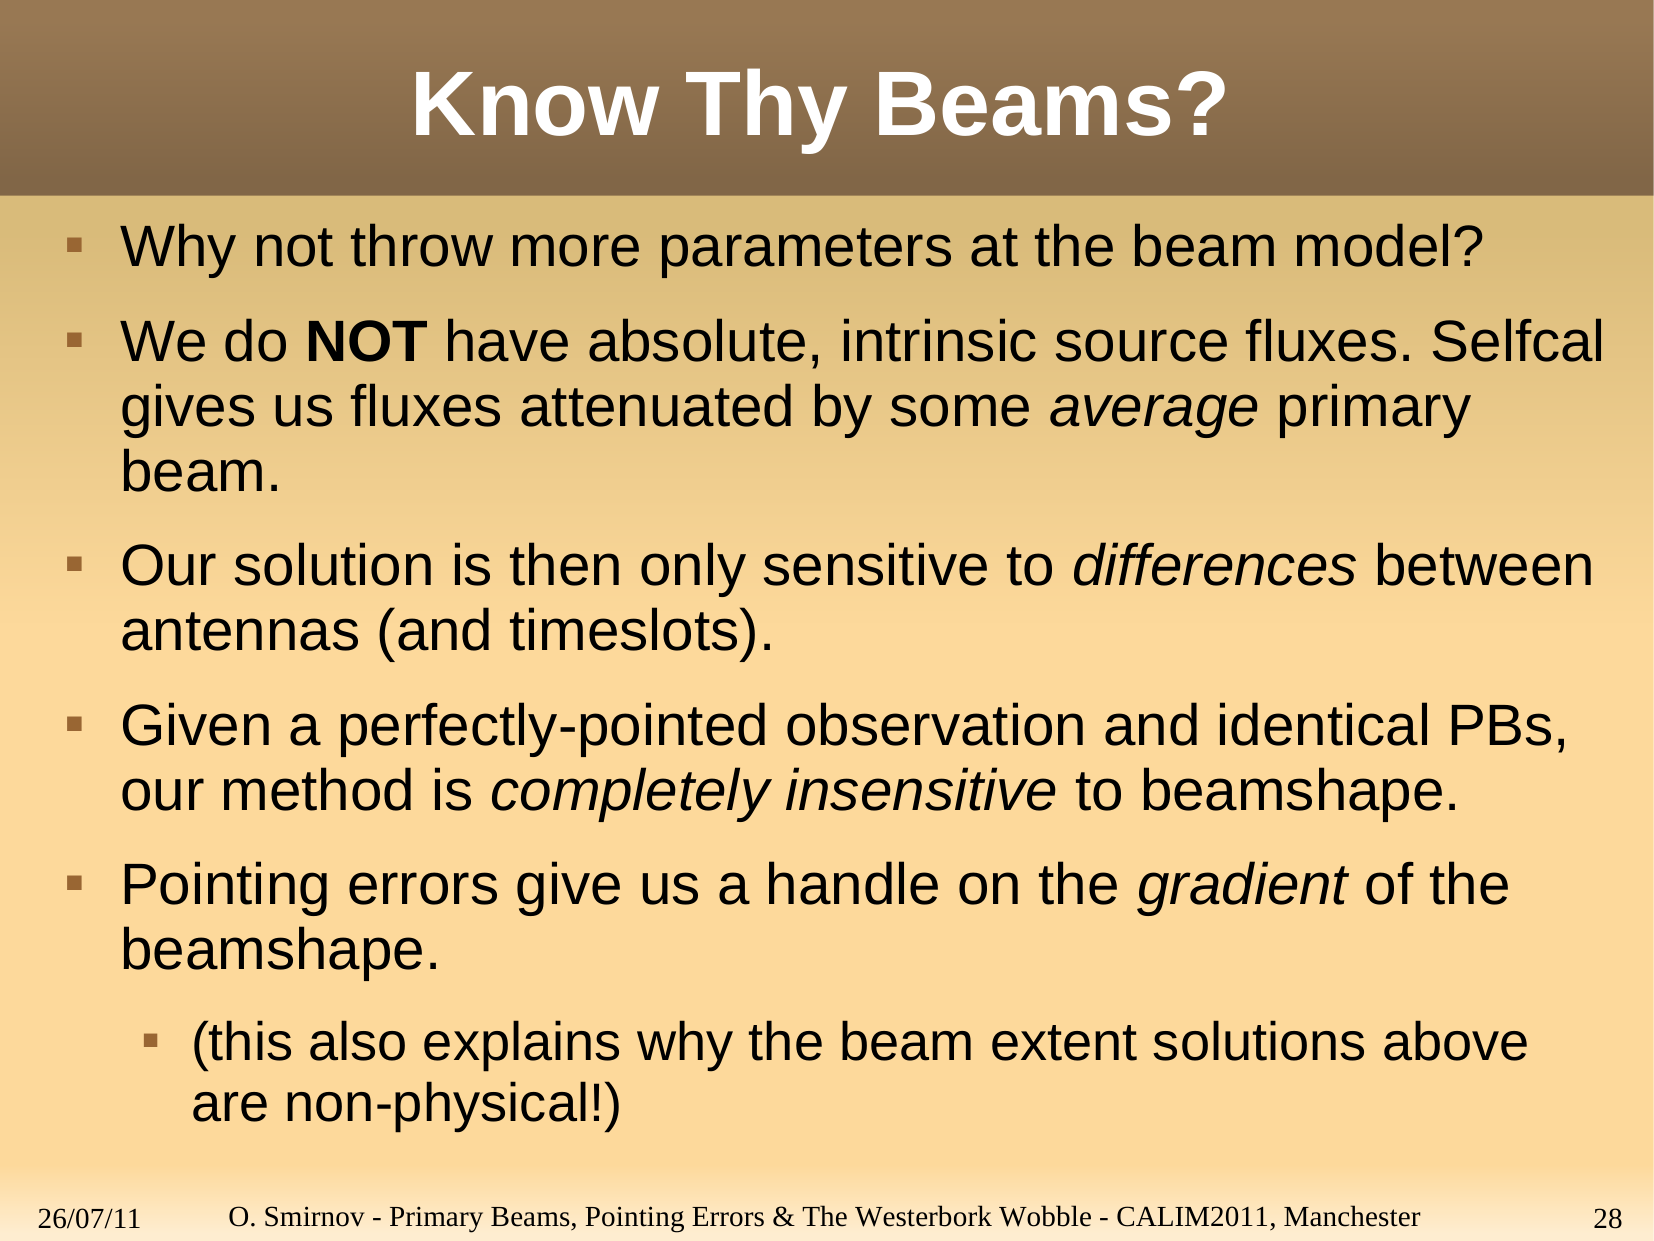

# Know Thy Beams?
Why not throw more parameters at the beam model?
We do NOT have absolute, intrinsic source fluxes. Selfcal gives us fluxes attenuated by some average primary beam.
Our solution is then only sensitive to differences between antennas (and timeslots).
Given a perfectly-pointed observation and identical PBs, our method is completely insensitive to beamshape.
Pointing errors give us a handle on the gradient of the beamshape.
(this also explains why the beam extent solutions above are non-physical!)
O. Smirnov - Primary Beams, Pointing Errors & The Westerbork Wobble - CALIM2011, Manchester
26/07/11
28